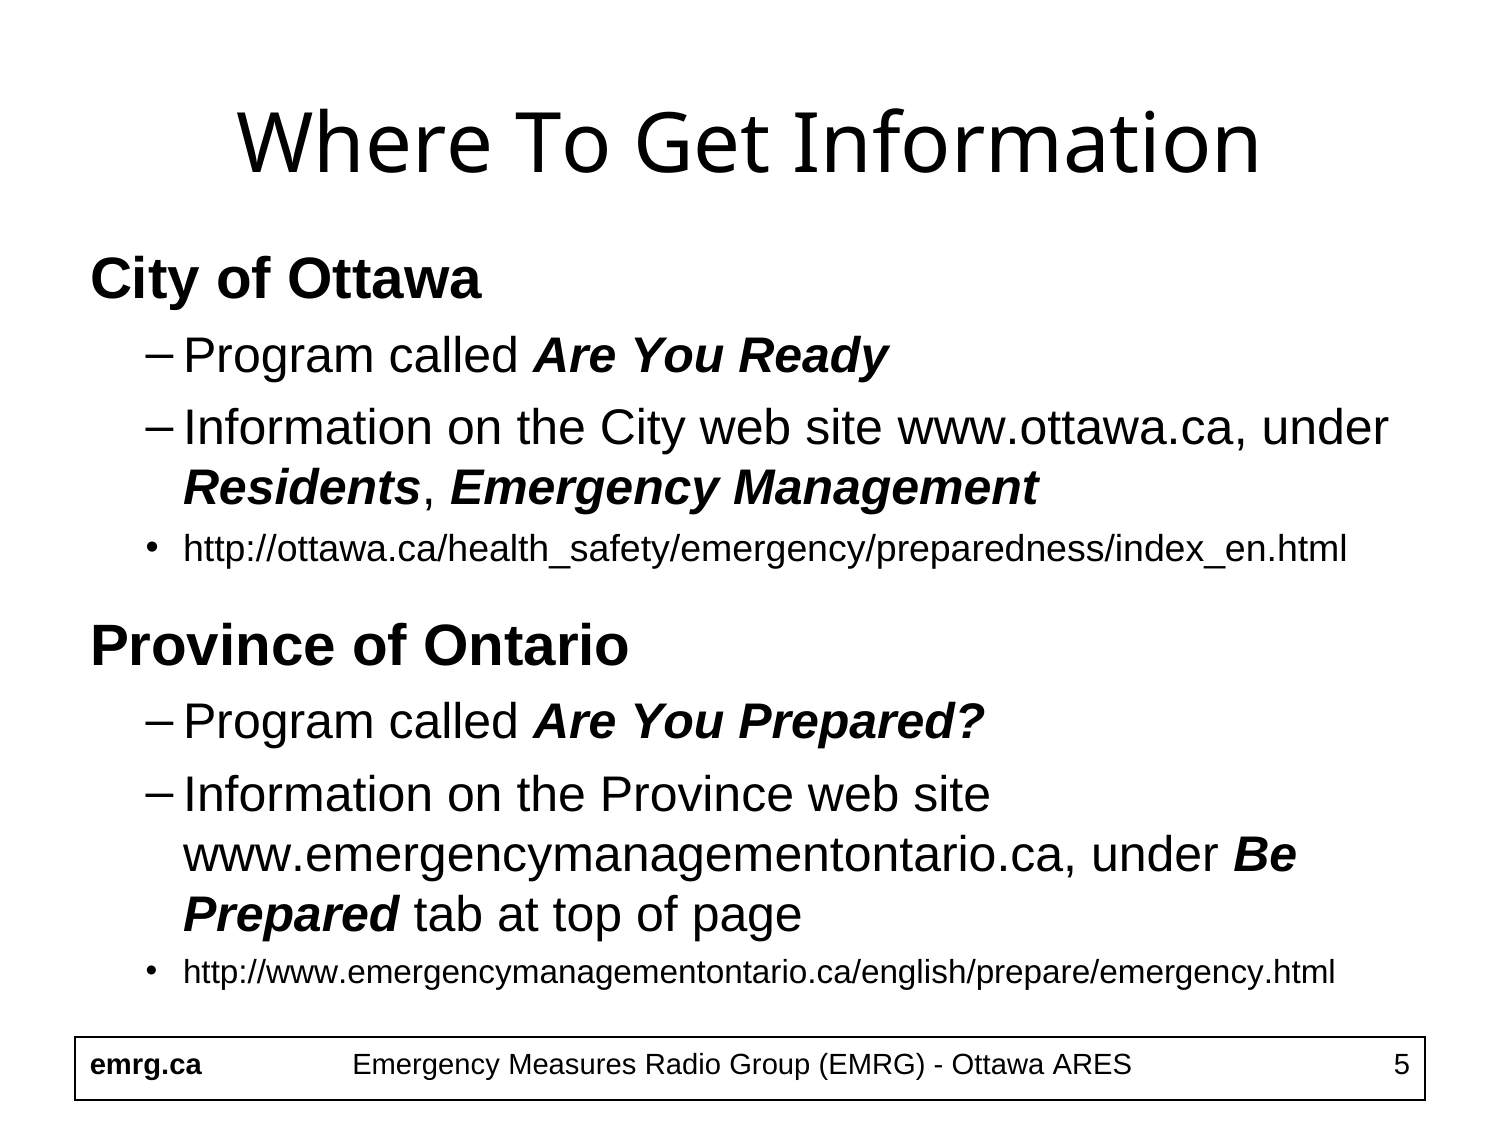

# Where To Get Information
City of Ottawa
Program called Are You Ready
Information on the City web site www.ottawa.ca, under Residents, Emergency Management
http://ottawa.ca/health_safety/emergency/preparedness/index_en.html
Province of Ontario
Program called Are You Prepared?
Information on the Province web site www.emergencymanagementontario.ca, under Be Prepared tab at top of page
http://www.emergencymanagementontario.ca/english/prepare/emergency.html
Emergency Measures Radio Group (EMRG) - Ottawa ARES